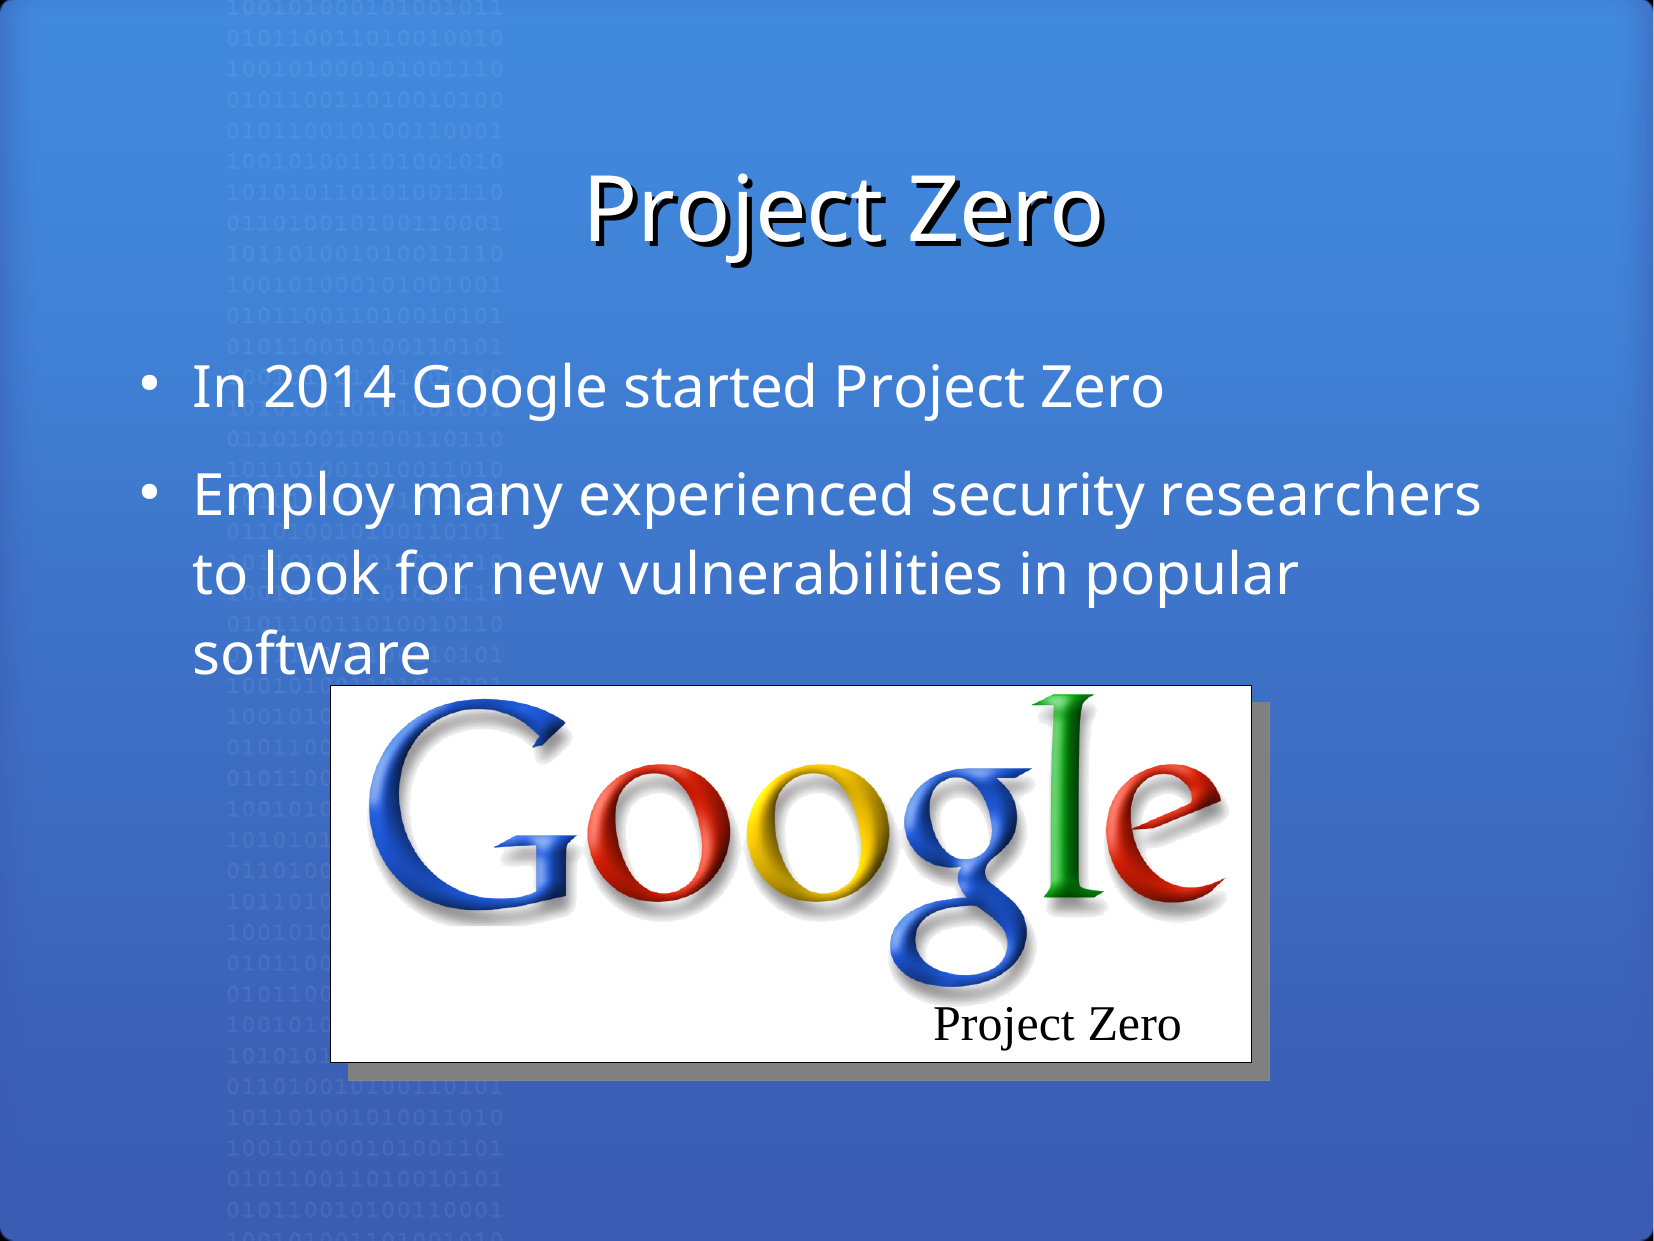

# Project Zero
In 2014 Google started Project Zero
Employ many experienced security researchers to look for new vulnerabilities in popular software
Project Zero